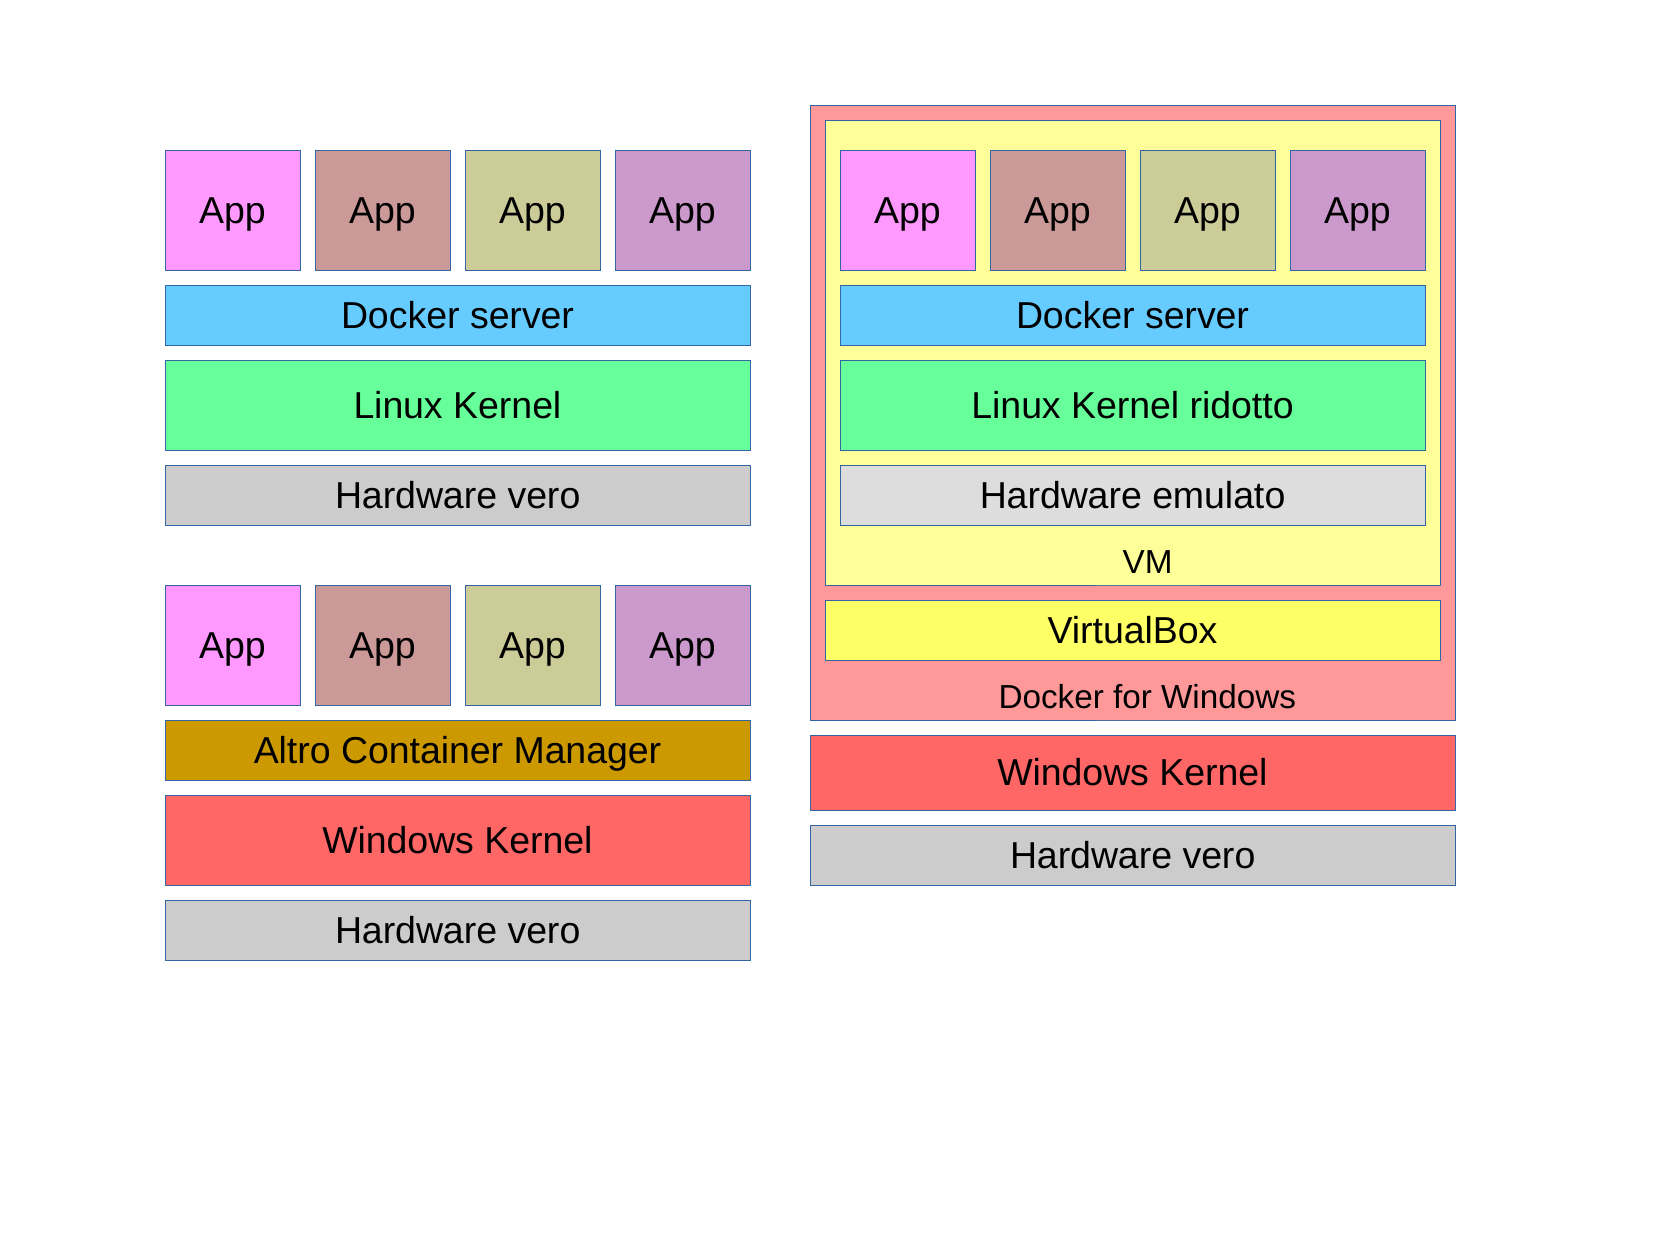

App
App
App
App
App
App
App
App
App
App
App
App
App
App
App
App
Docker server
Docker server
Docker server
Docker server
Linux Kernel
Linux Kernel
Linux Kernel
Linux Kernel ridotto
Hardware vero
Hardware emulato
VM
App
App
App
App
App
App
App
App
VirtualBox
Docker for Windows
Docker server
Altro Container Manager
Windows Kernel
Linux Kernel
Windows Kernel
Hardware vero
Hardware vero